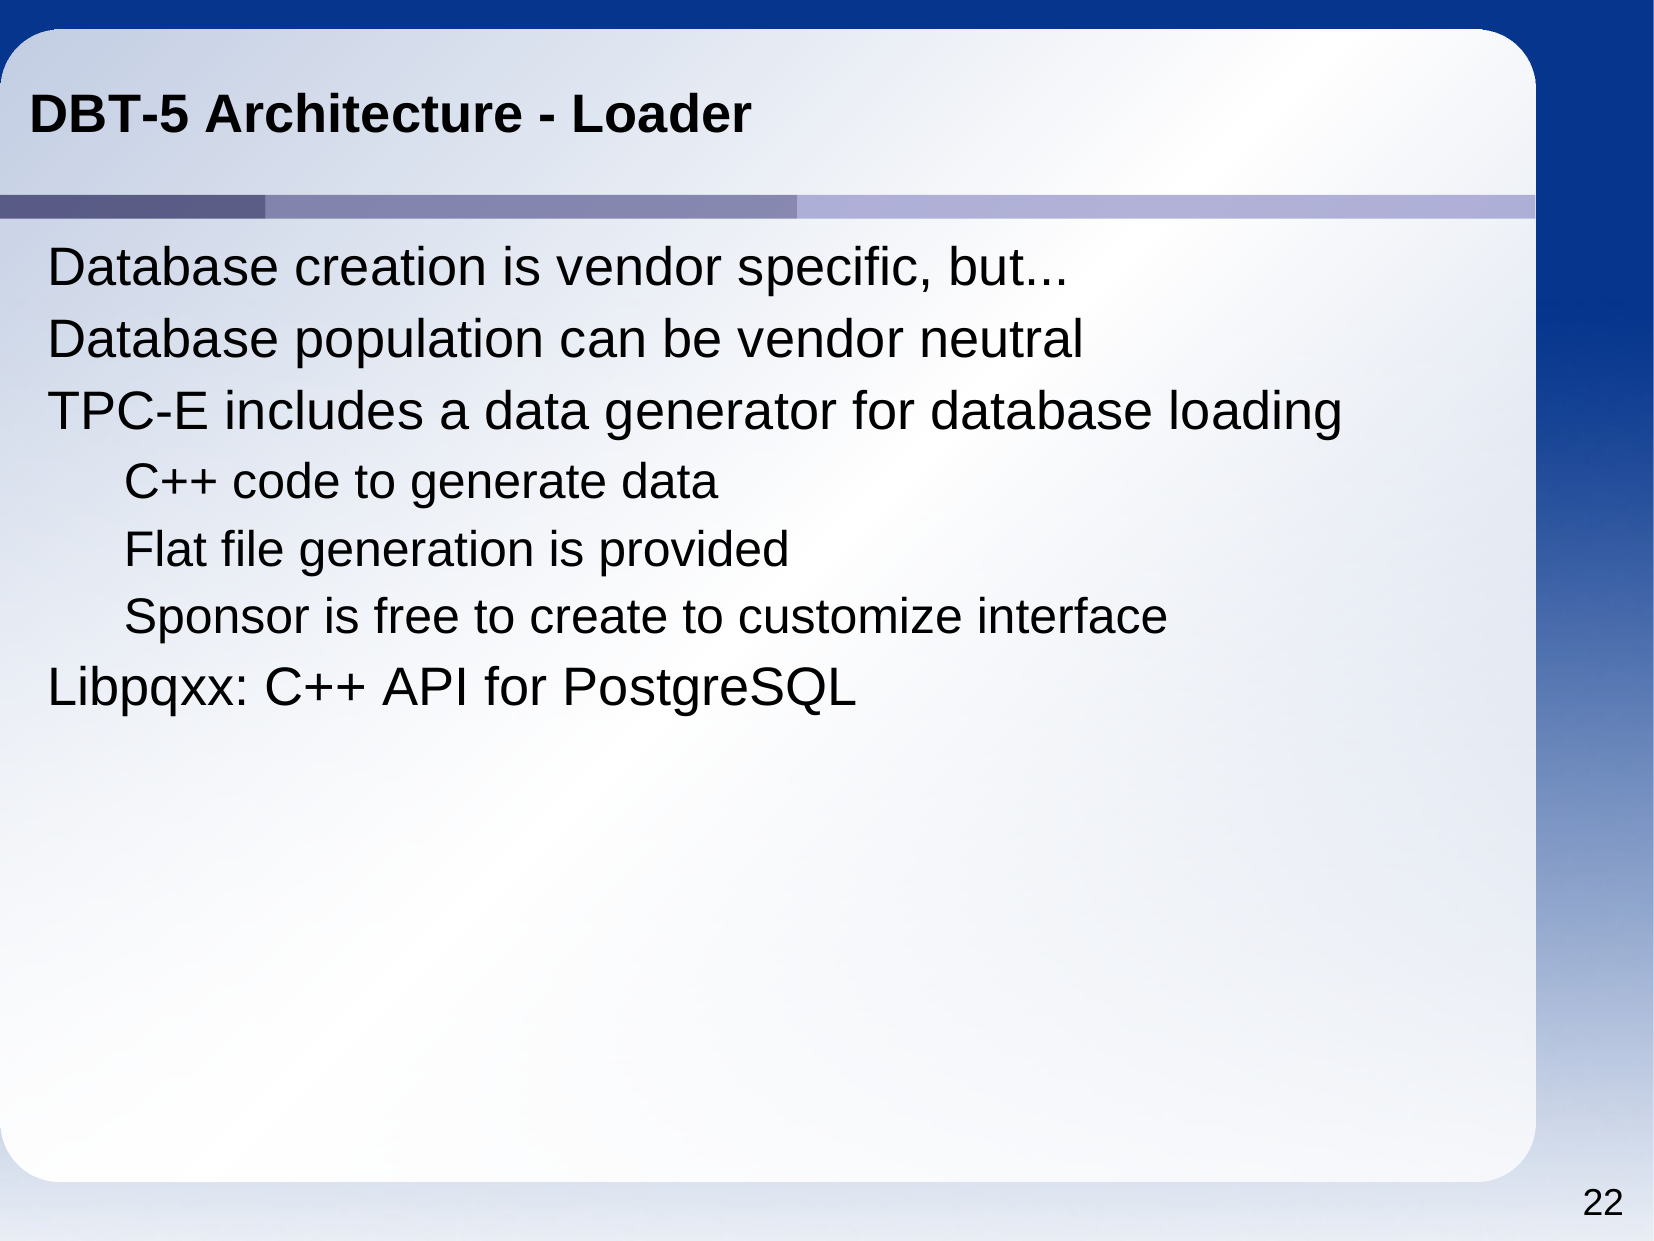

# DBT-5 Architecture - Loader
Database creation is vendor specific, but...
Database population can be vendor neutral
TPC-E includes a data generator for database loading
C++ code to generate data
Flat file generation is provided
Sponsor is free to create to customize interface
Libpqxx: C++ API for PostgreSQL
22